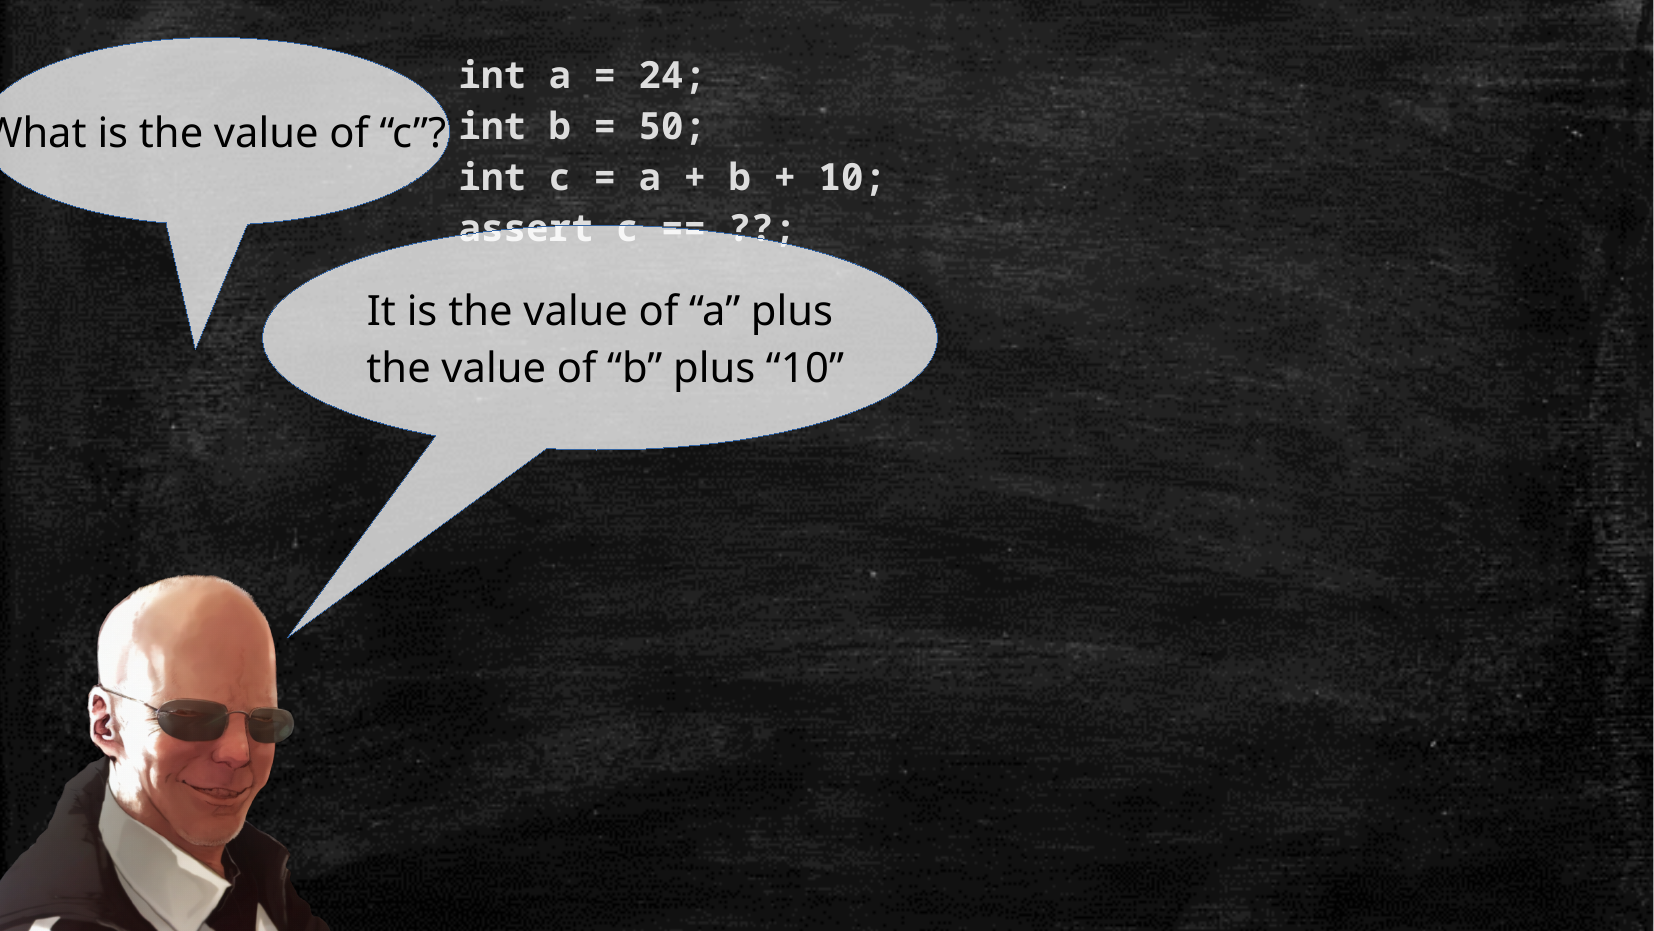

What is the value of “c”?
int a = 24;
int b = 50;
int c = a + b + 10;
assert c == ??;
It is the value of “a” plus
 the value of “b” plus “10”